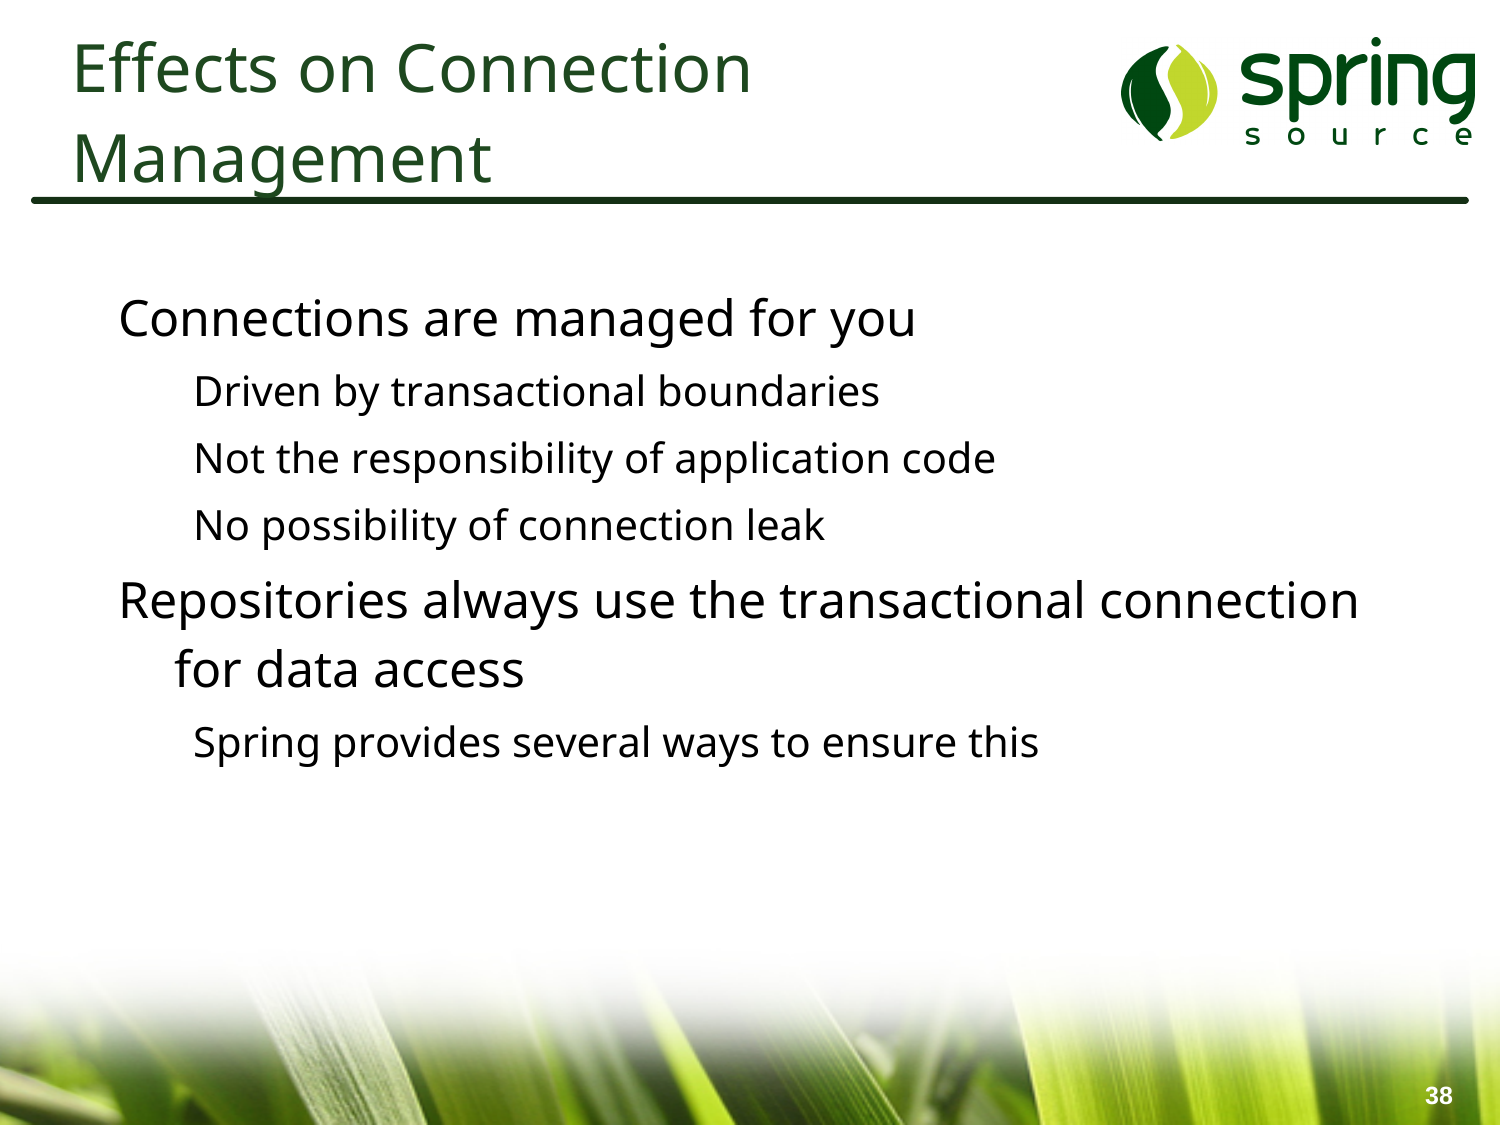

# Effects on Connection Management
Connections are managed for you
Driven by transactional boundaries
Not the responsibility of application code
No possibility of connection leak
Repositories always use the transactional connection for data access
Spring provides several ways to ensure this